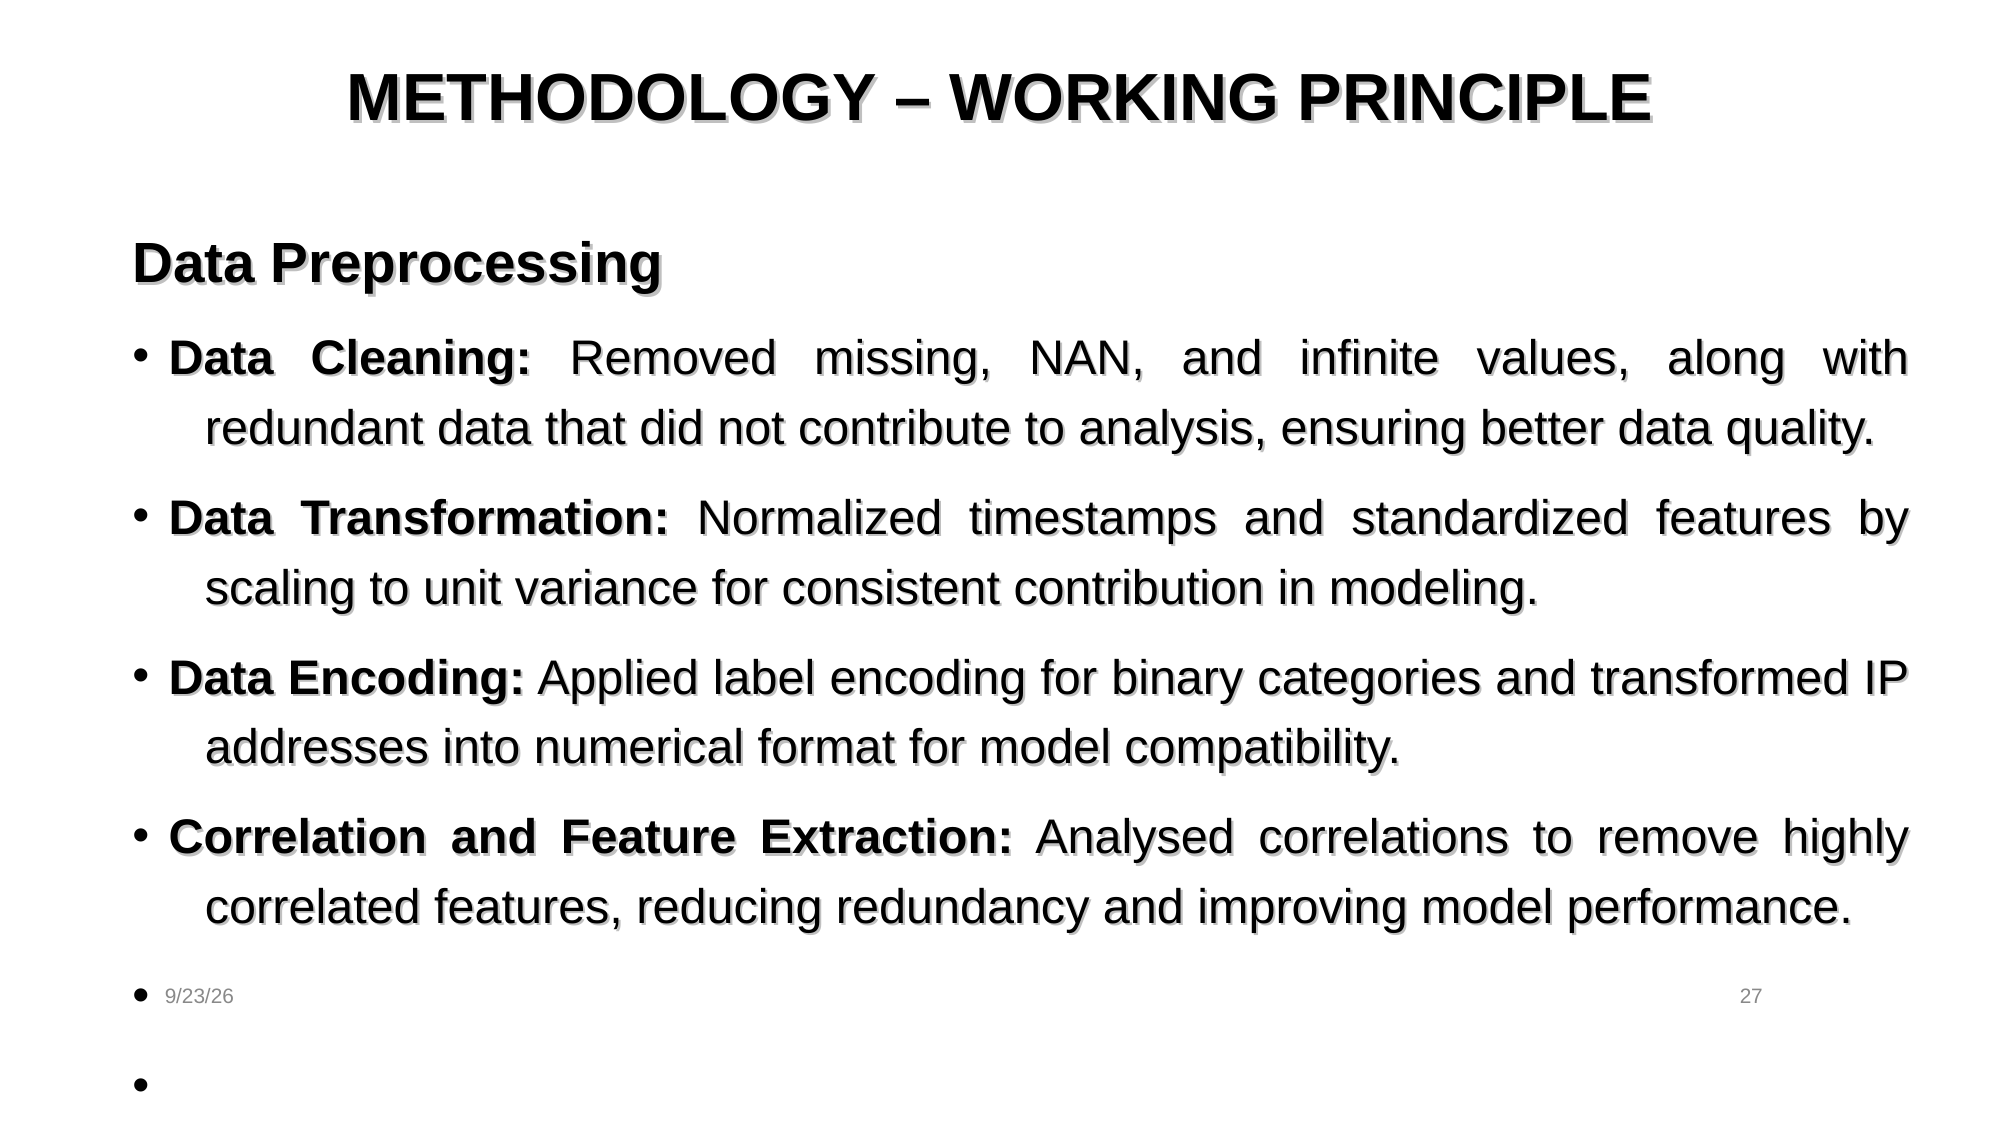

# Methodology – Working principle
Data Preprocessing
Data Cleaning: Removed missing, NAN, and infinite values, along with redundant data that did not contribute to analysis, ensuring better data quality.
Data Transformation: Normalized timestamps and standardized features by scaling to unit variance for consistent contribution in modeling.
Data Encoding: Applied label encoding for binary categories and transformed IP addresses into numerical format for model compatibility.
Correlation and Feature Extraction: Analysed correlations to remove highly correlated features, reducing redundancy and improving model performance.